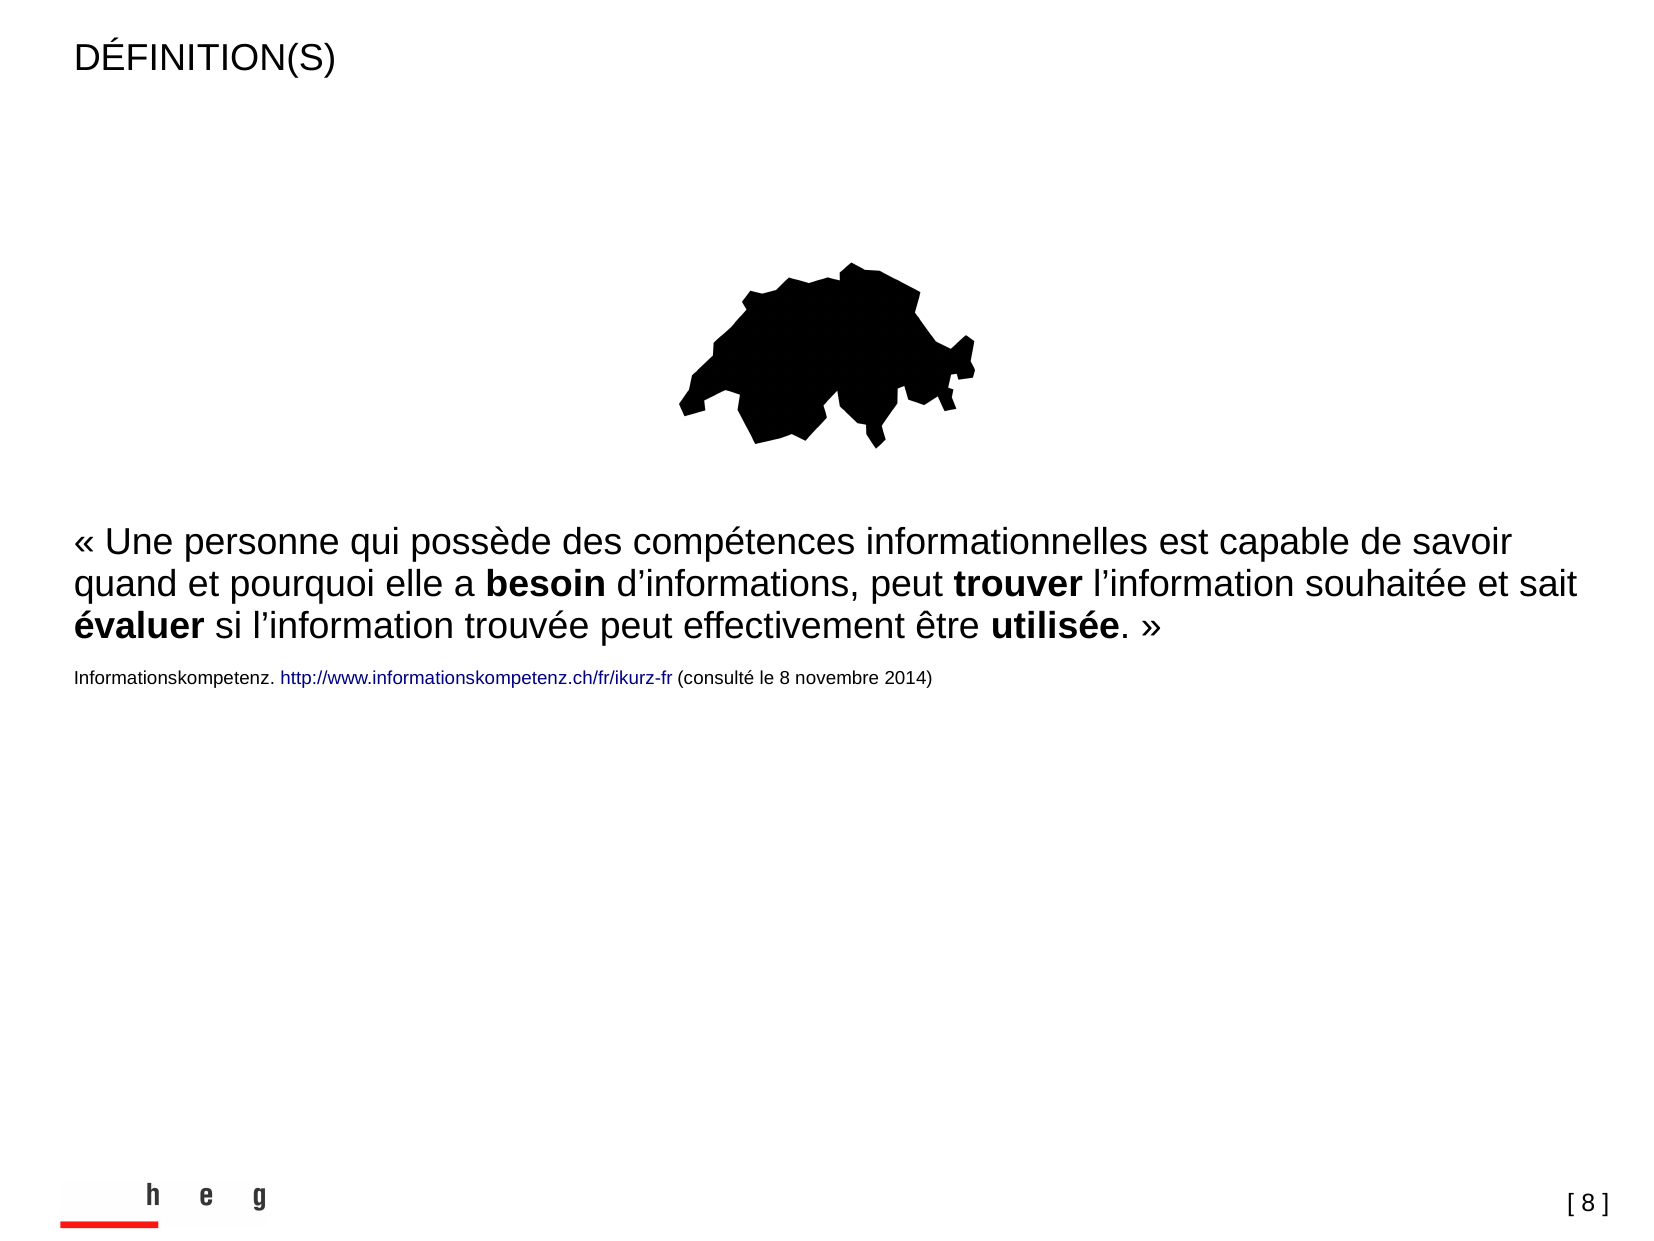

DÉFINITION(S)
« Une personne qui possède des compétences informationnelles est capable de savoir quand et pourquoi elle a besoin d’informations, peut trouver l’information souhaitée et sait évaluer si l’information trouvée peut effectivement être utilisée. »
Informationskompetenz. http://www.informationskompetenz.ch/fr/ikurz-fr (consulté le 8 novembre 2014)